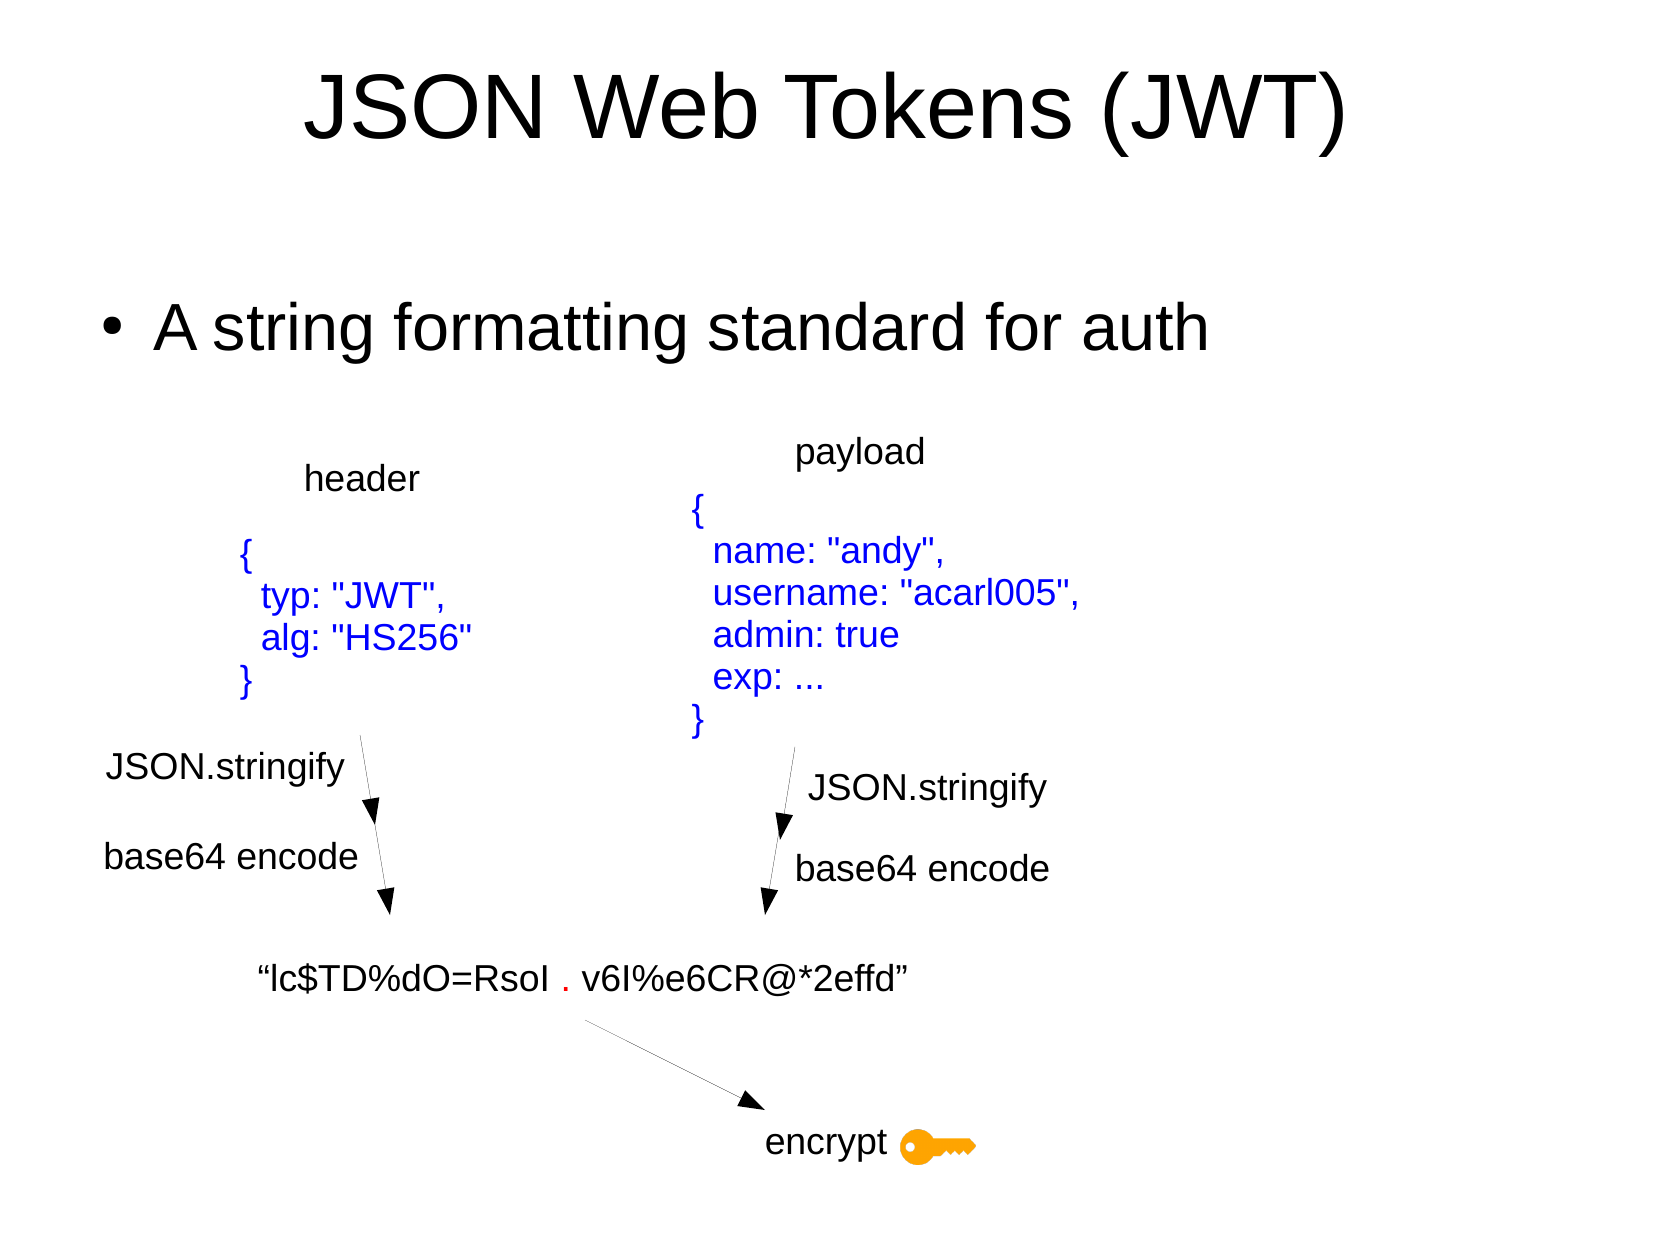

# JSON Web Tokens (JWT)
A string formatting standard for auth
payload
header
{
 name: "andy",
 username: "acarl005",
 admin: true
 exp: ...
}
{
 typ: "JWT",
 alg: "HS256"
}
JSON.stringify
JSON.stringify
base64 encode
base64 encode
“lc$TD%dO=RsoI . v6I%e6CR@*2effd”
encrypt